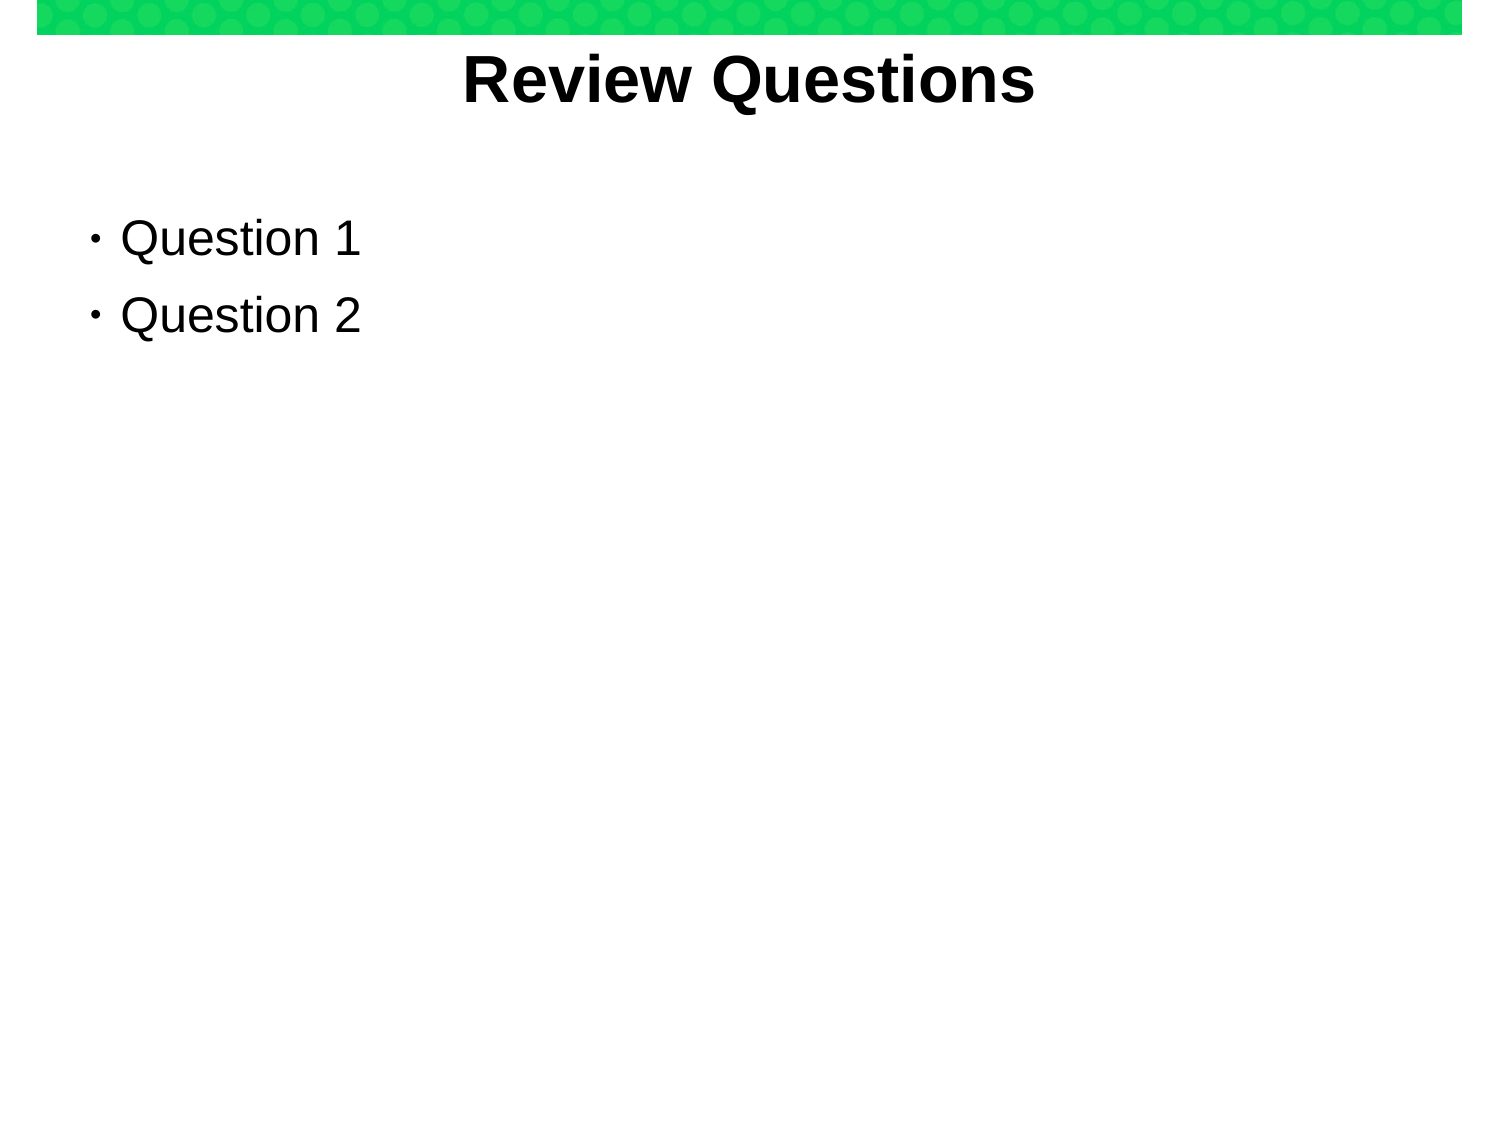

# Review Questions
Question 1
Question 2